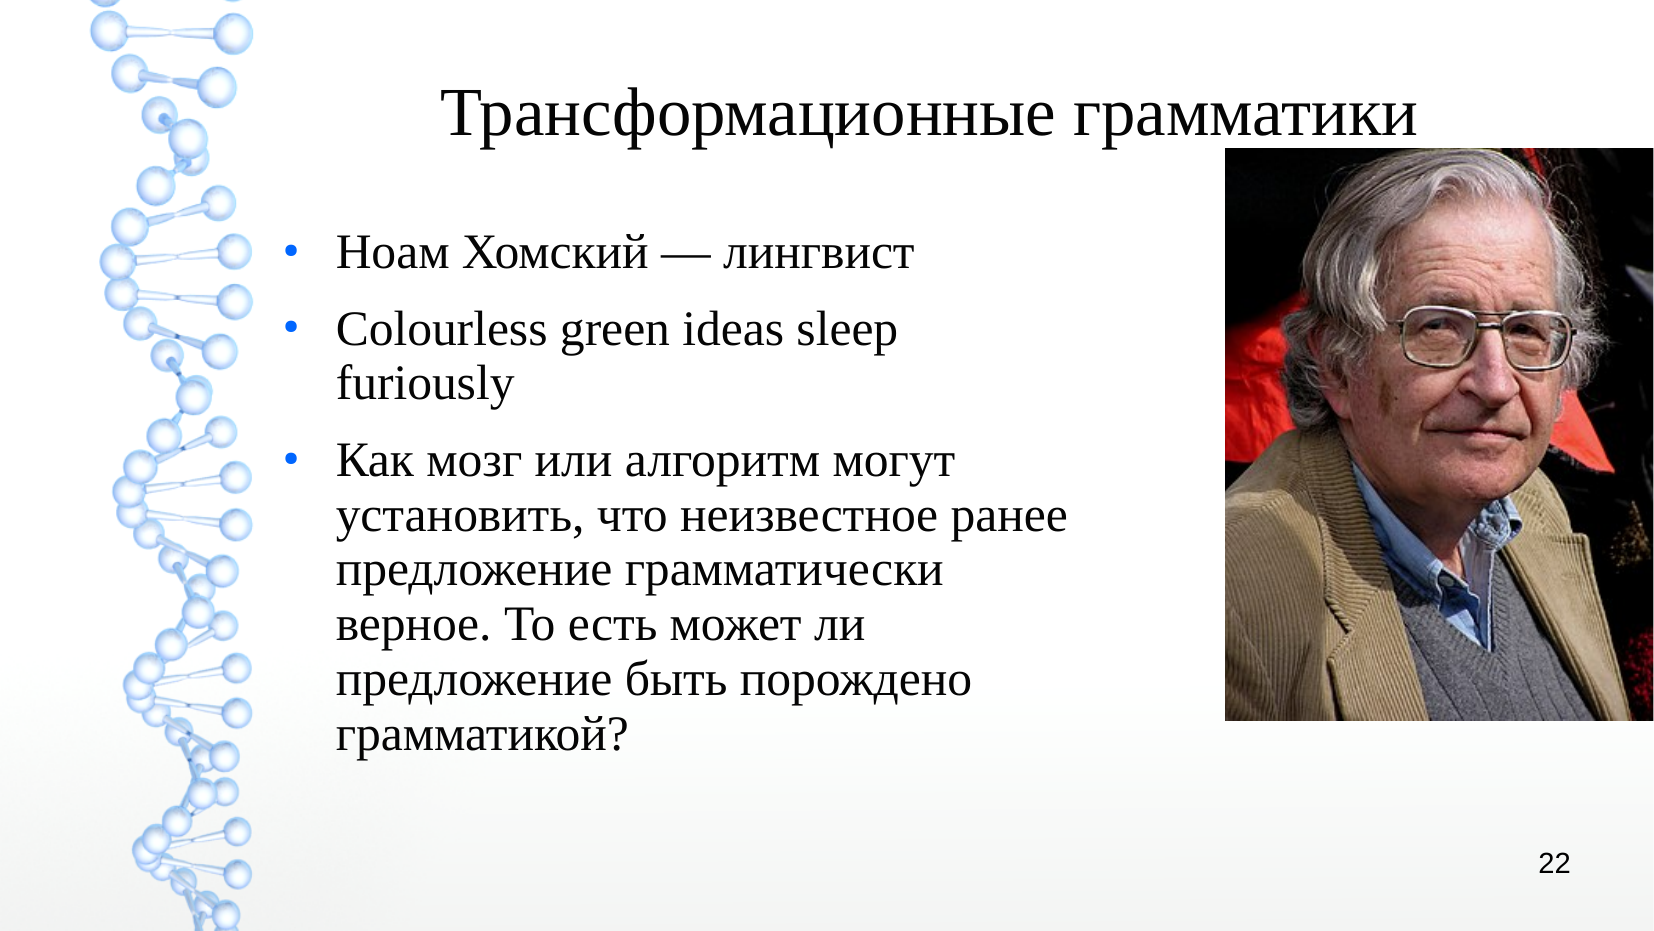

# Трансформационные грамматики
Ноам Хомский — лингвист
Colourless green ideas sleep furiously
Как мозг или алгоритм могут установить, что неизвестное ранее предложение грамматически верное. То есть может ли предложение быть порождено грамматикой?
22